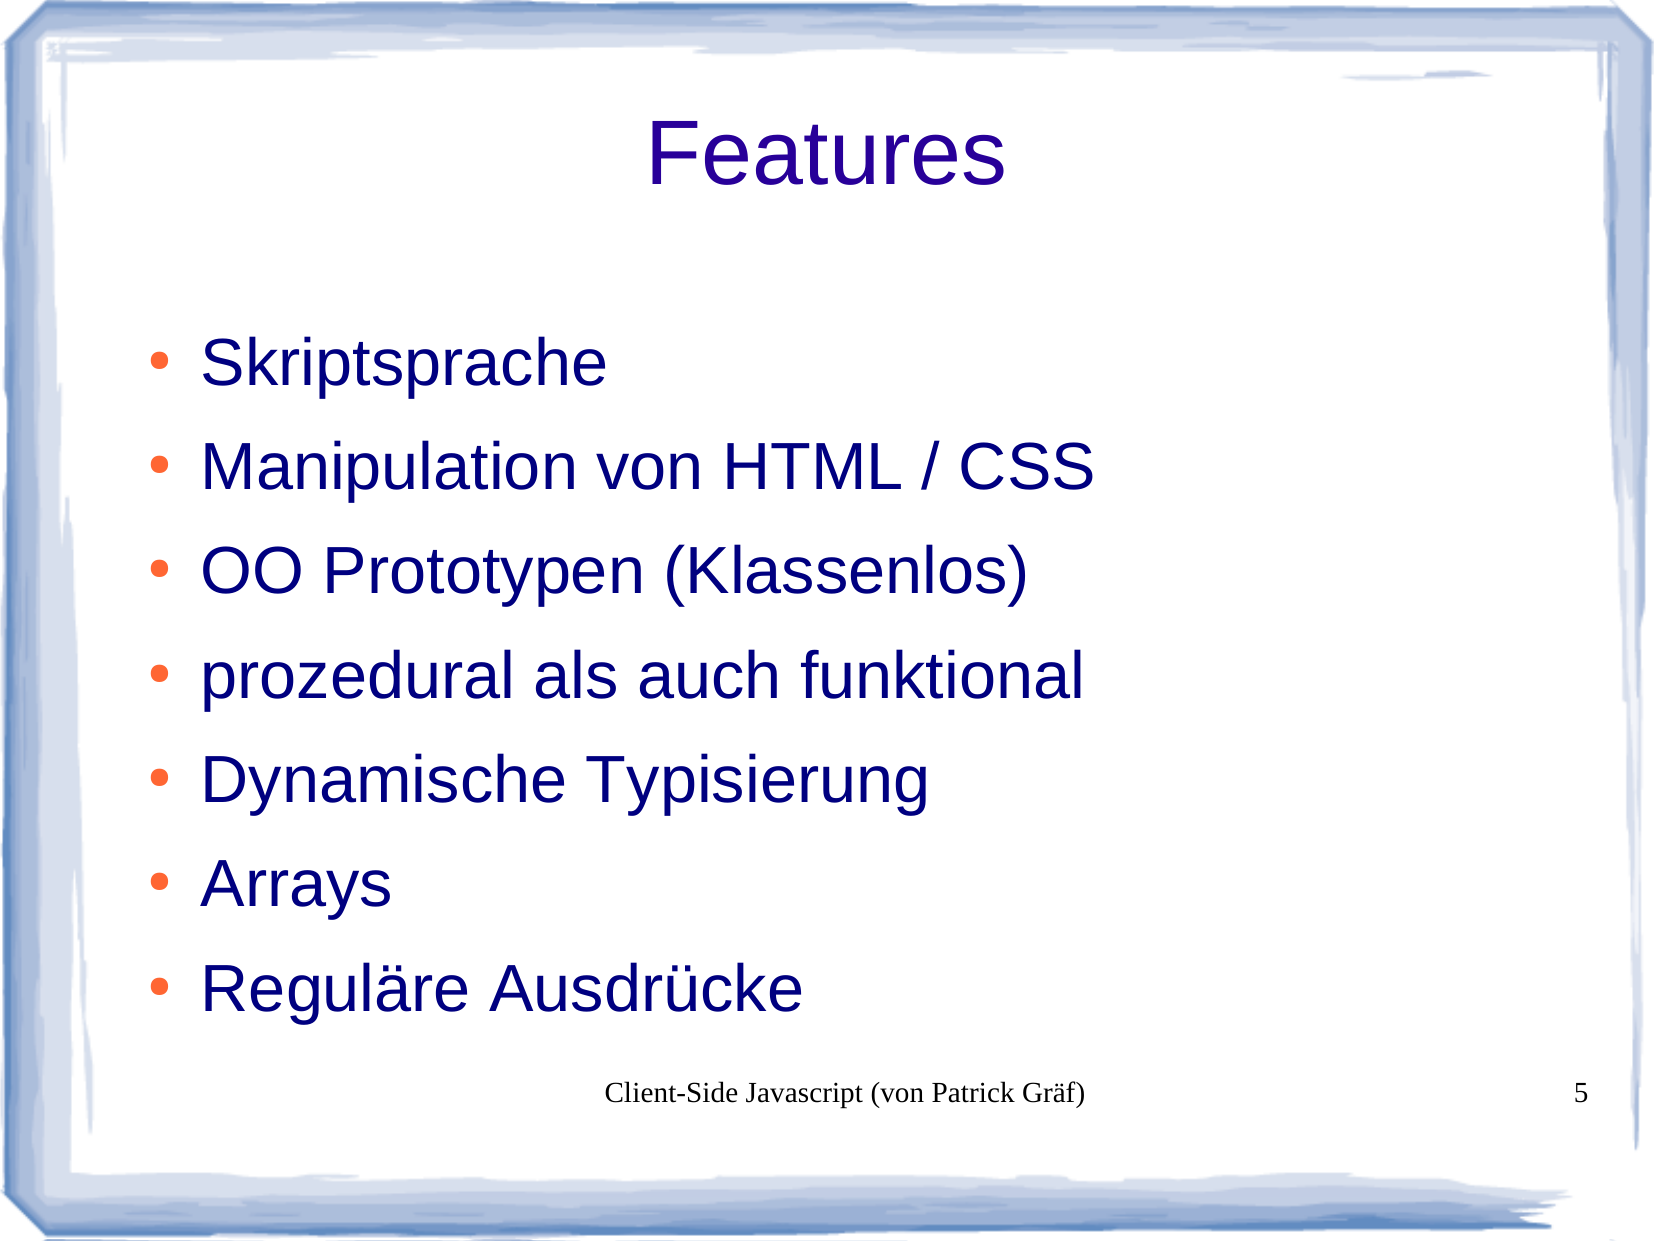

# Features
Skriptsprache
Manipulation von HTML / CSS
OO Prototypen (Klassenlos)
prozedural als auch funktional
Dynamische Typisierung
Arrays
Reguläre Ausdrücke
Client-Side Javascript (von Patrick Gräf)
5